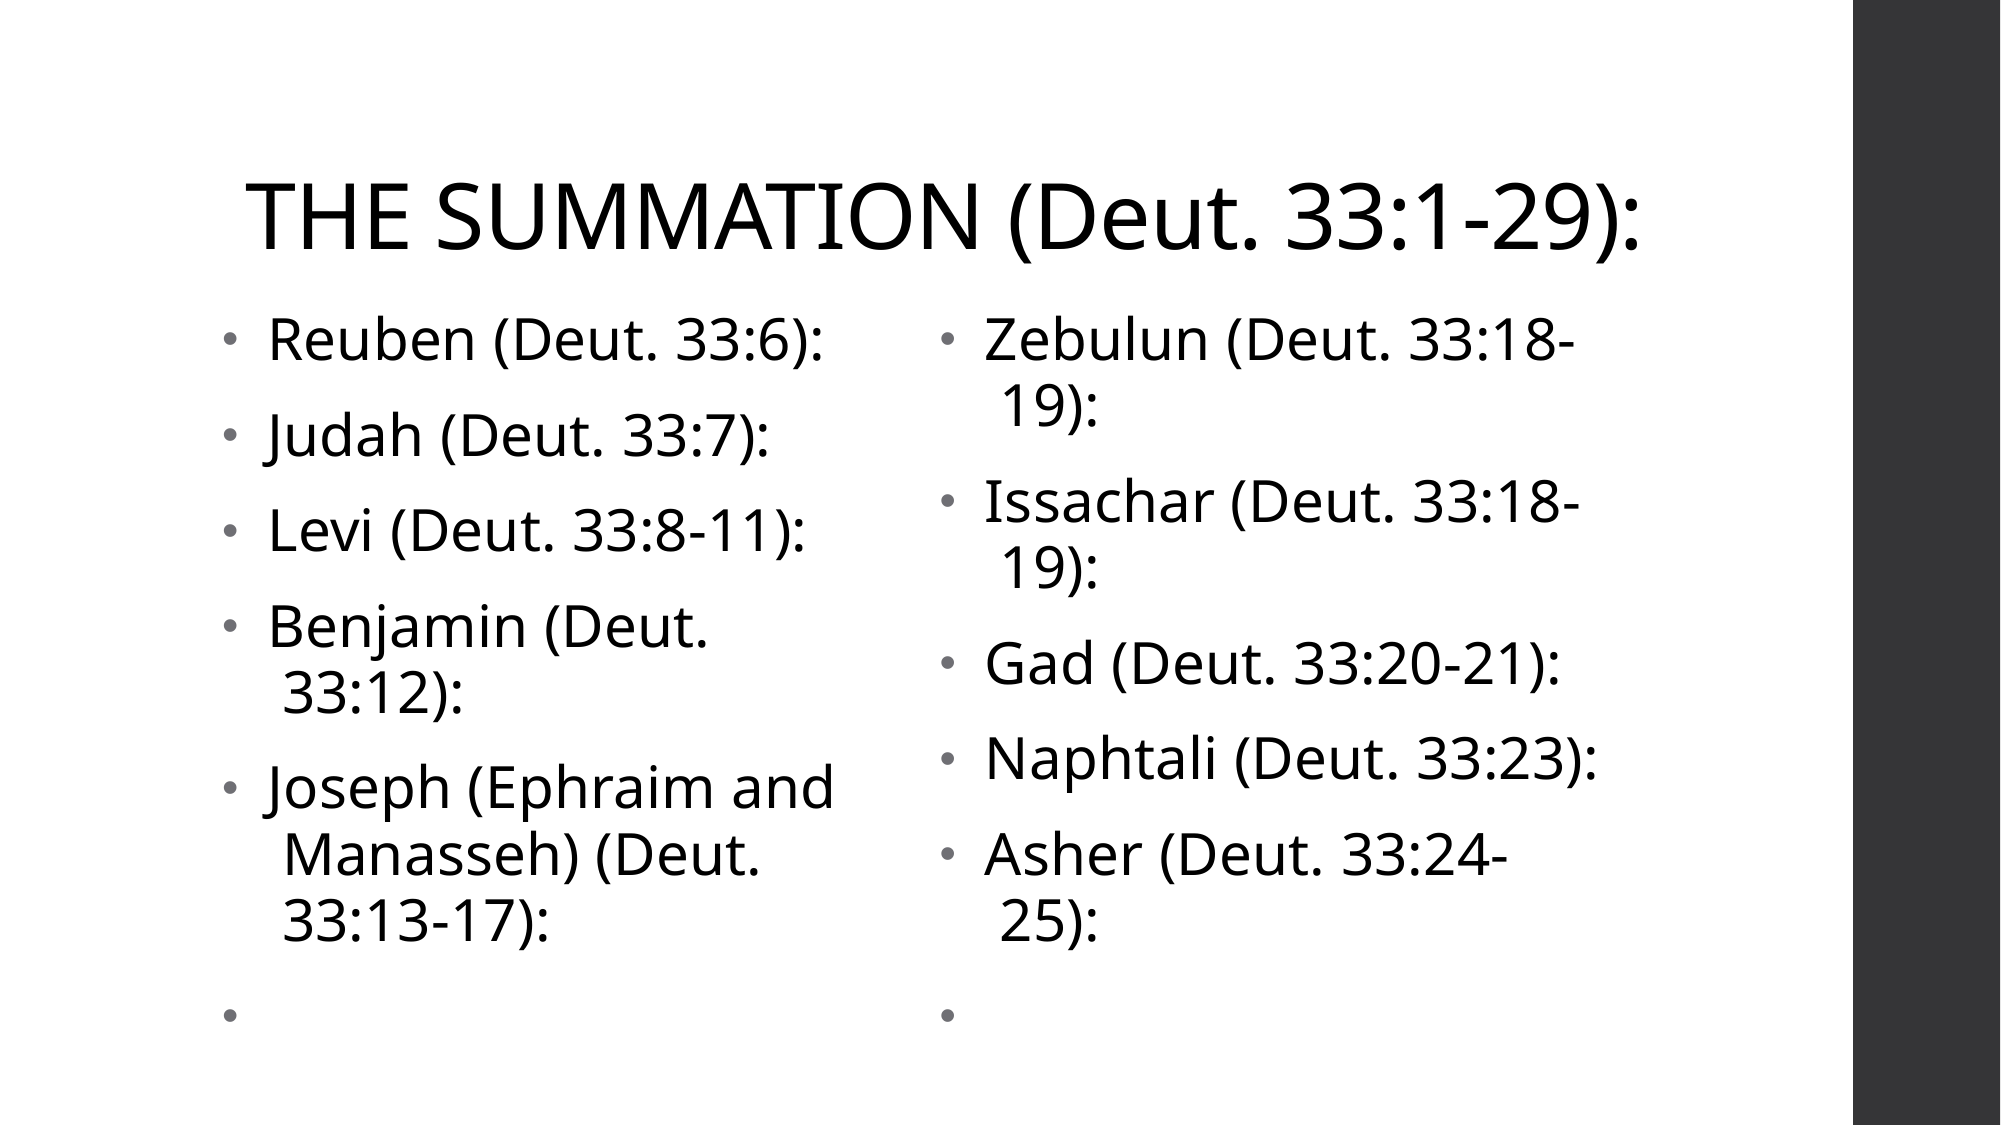

# THE SUMMATION (Deut. 33:1-29):
 Reuben (Deut. 33:6):
 Judah (Deut. 33:7):
 Levi (Deut. 33:8-11):
 Benjamin (Deut. 33:12):
 Joseph (Ephraim and Manasseh) (Deut. 33:13-17):
 Zebulun (Deut. 33:18-19):
 Issachar (Deut. 33:18-19):
 Gad (Deut. 33:20-21):
 Naphtali (Deut. 33:23):
 Asher (Deut. 33:24-25):